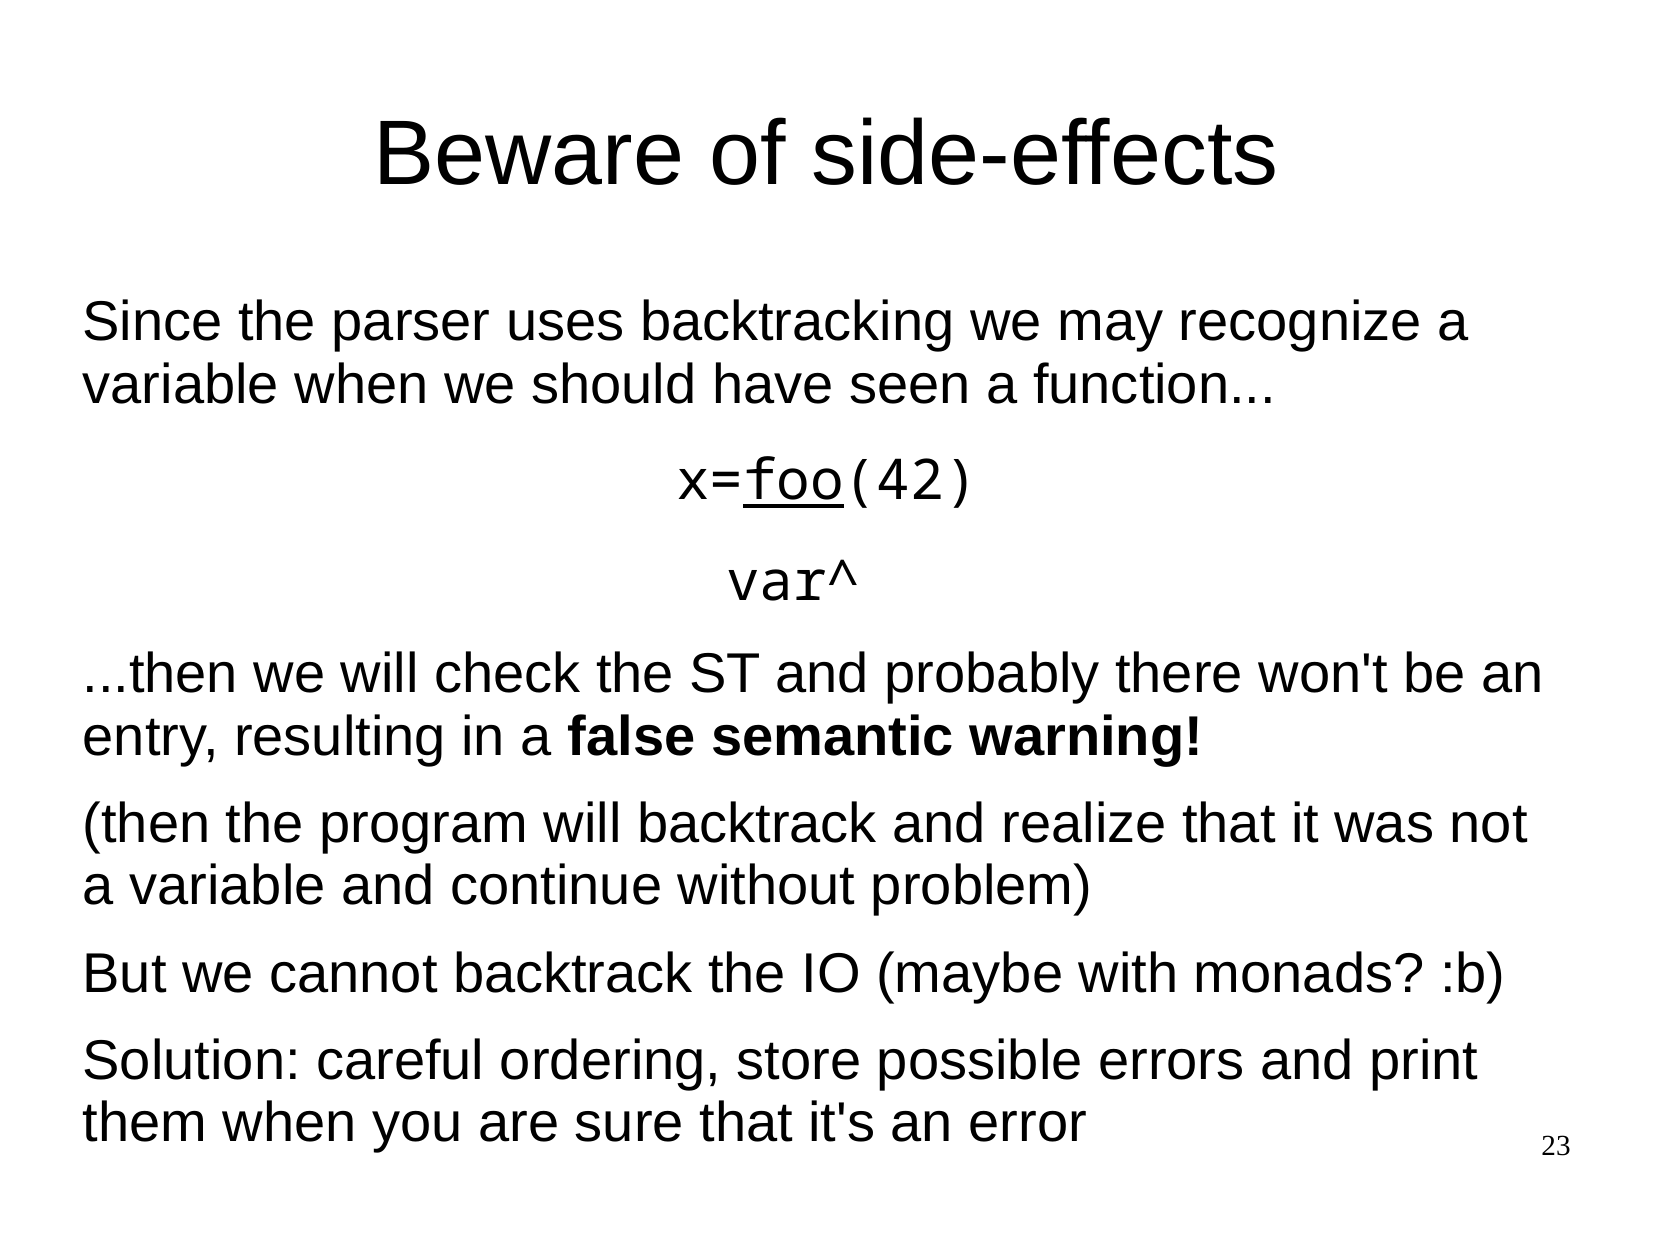

# Beware of side-effects
Since the parser uses backtracking we may recognize a variable when we should have seen a function...
x=foo(42)
var^
...then we will check the ST and probably there won't be an entry, resulting in a false semantic warning!
(then the program will backtrack and realize that it was not a variable and continue without problem)
But we cannot backtrack the IO (maybe with monads? :b)
Solution: careful ordering, store possible errors and print them when you are sure that it's an error
23